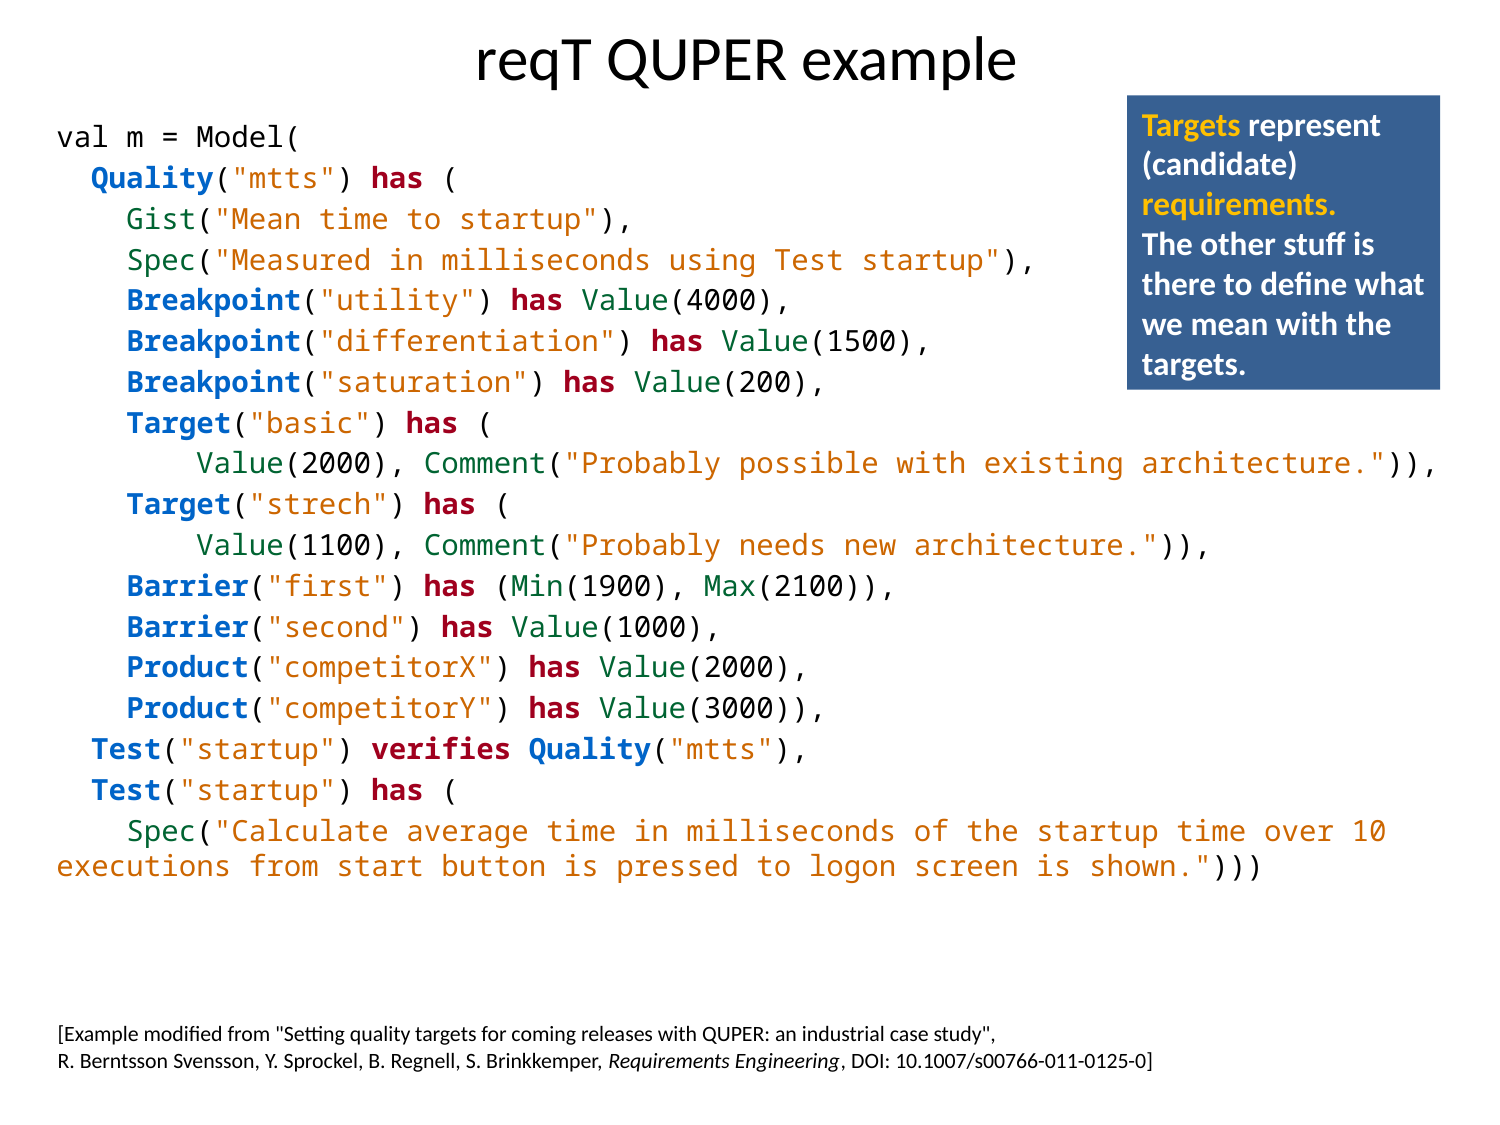

reqT QUPER example
Targets represent (candidate) requirements.
The other stuff is there to define what we mean with the targets.
# val m = Model(
 Quality("mtts") has (
 Gist("Mean time to startup"),
 Spec("Measured in milliseconds using Test startup"),
 Breakpoint("utility") has Value(4000),
 Breakpoint("differentiation") has Value(1500),
 Breakpoint("saturation") has Value(200),
 Target("basic") has (
 Value(2000), Comment("Probably possible with existing architecture.")),
 Target("strech") has (
 Value(1100), Comment("Probably needs new architecture.")),
 Barrier("first") has (Min(1900), Max(2100)),
 Barrier("second") has Value(1000),
 Product("competitorX") has Value(2000),
 Product("competitorY") has Value(3000)),
 Test("startup") verifies Quality("mtts"),
 Test("startup") has (
 Spec("Calculate average time in milliseconds of the startup time over 10 executions from start button is pressed to logon screen is shown.")))
[Example modified from "Setting quality targets for coming releases with QUPER: an industrial case study",
R. Berntsson Svensson, Y. Sprockel, B. Regnell, S. Brinkkemper, Requirements Engineering, DOI: 10.1007/s00766-011-0125-0]